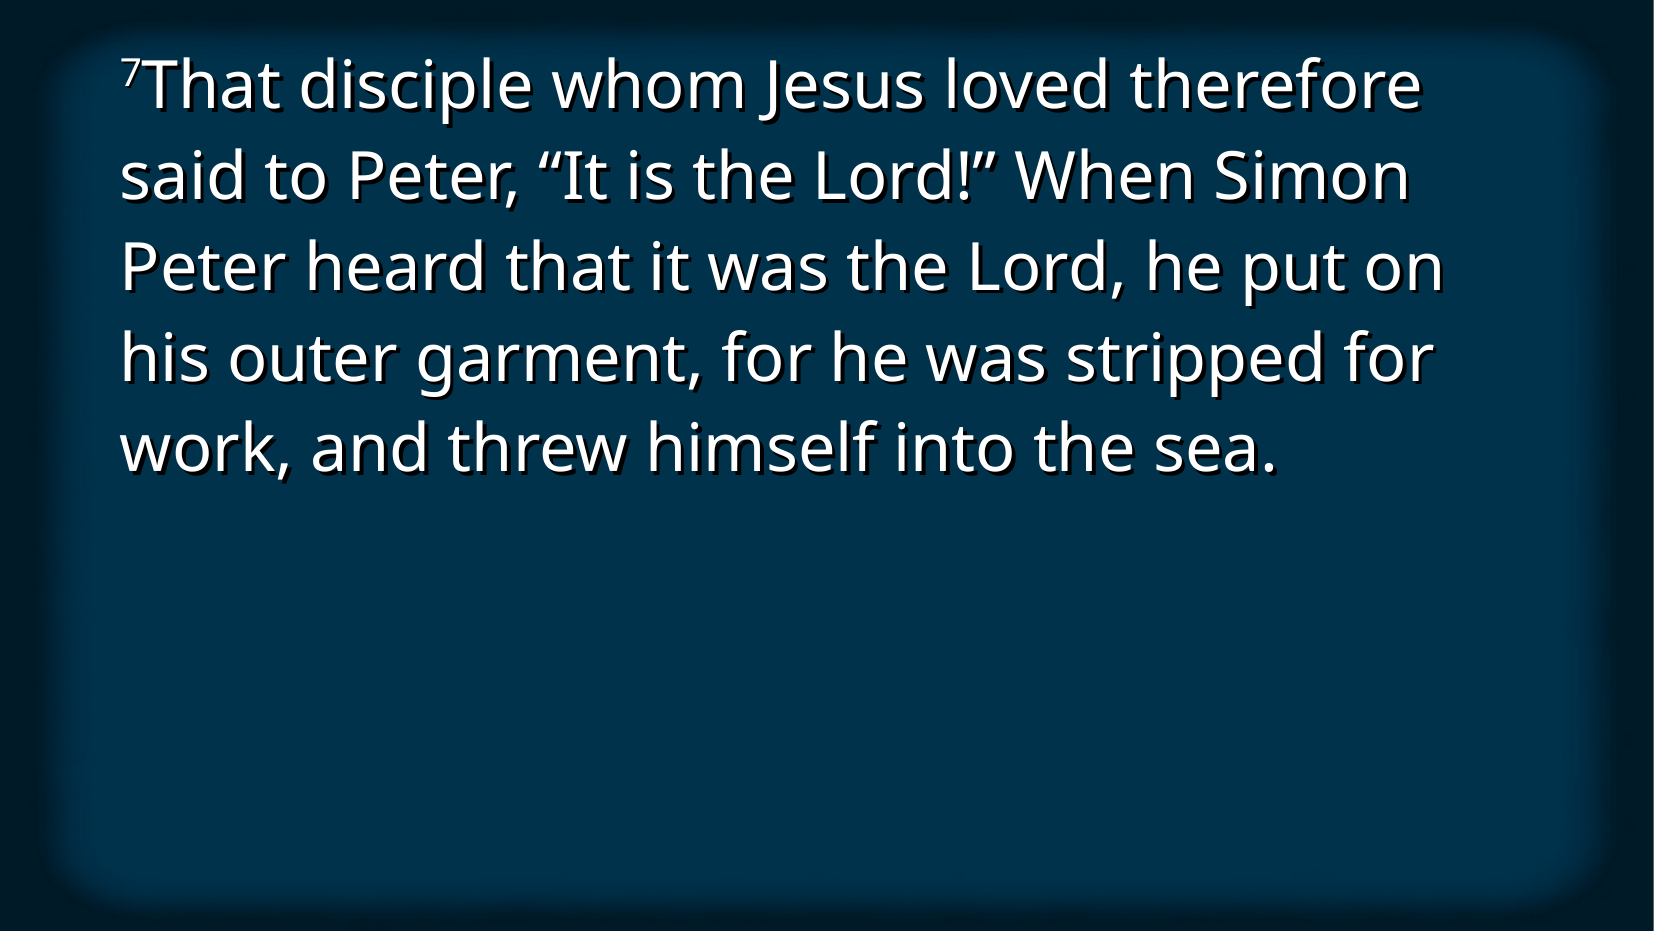

7That disciple whom Jesus loved therefore said to Peter, “It is the Lord!” When Simon Peter heard that it was the Lord, he put on his outer garment, for he was stripped for work, and threw himself into the sea.